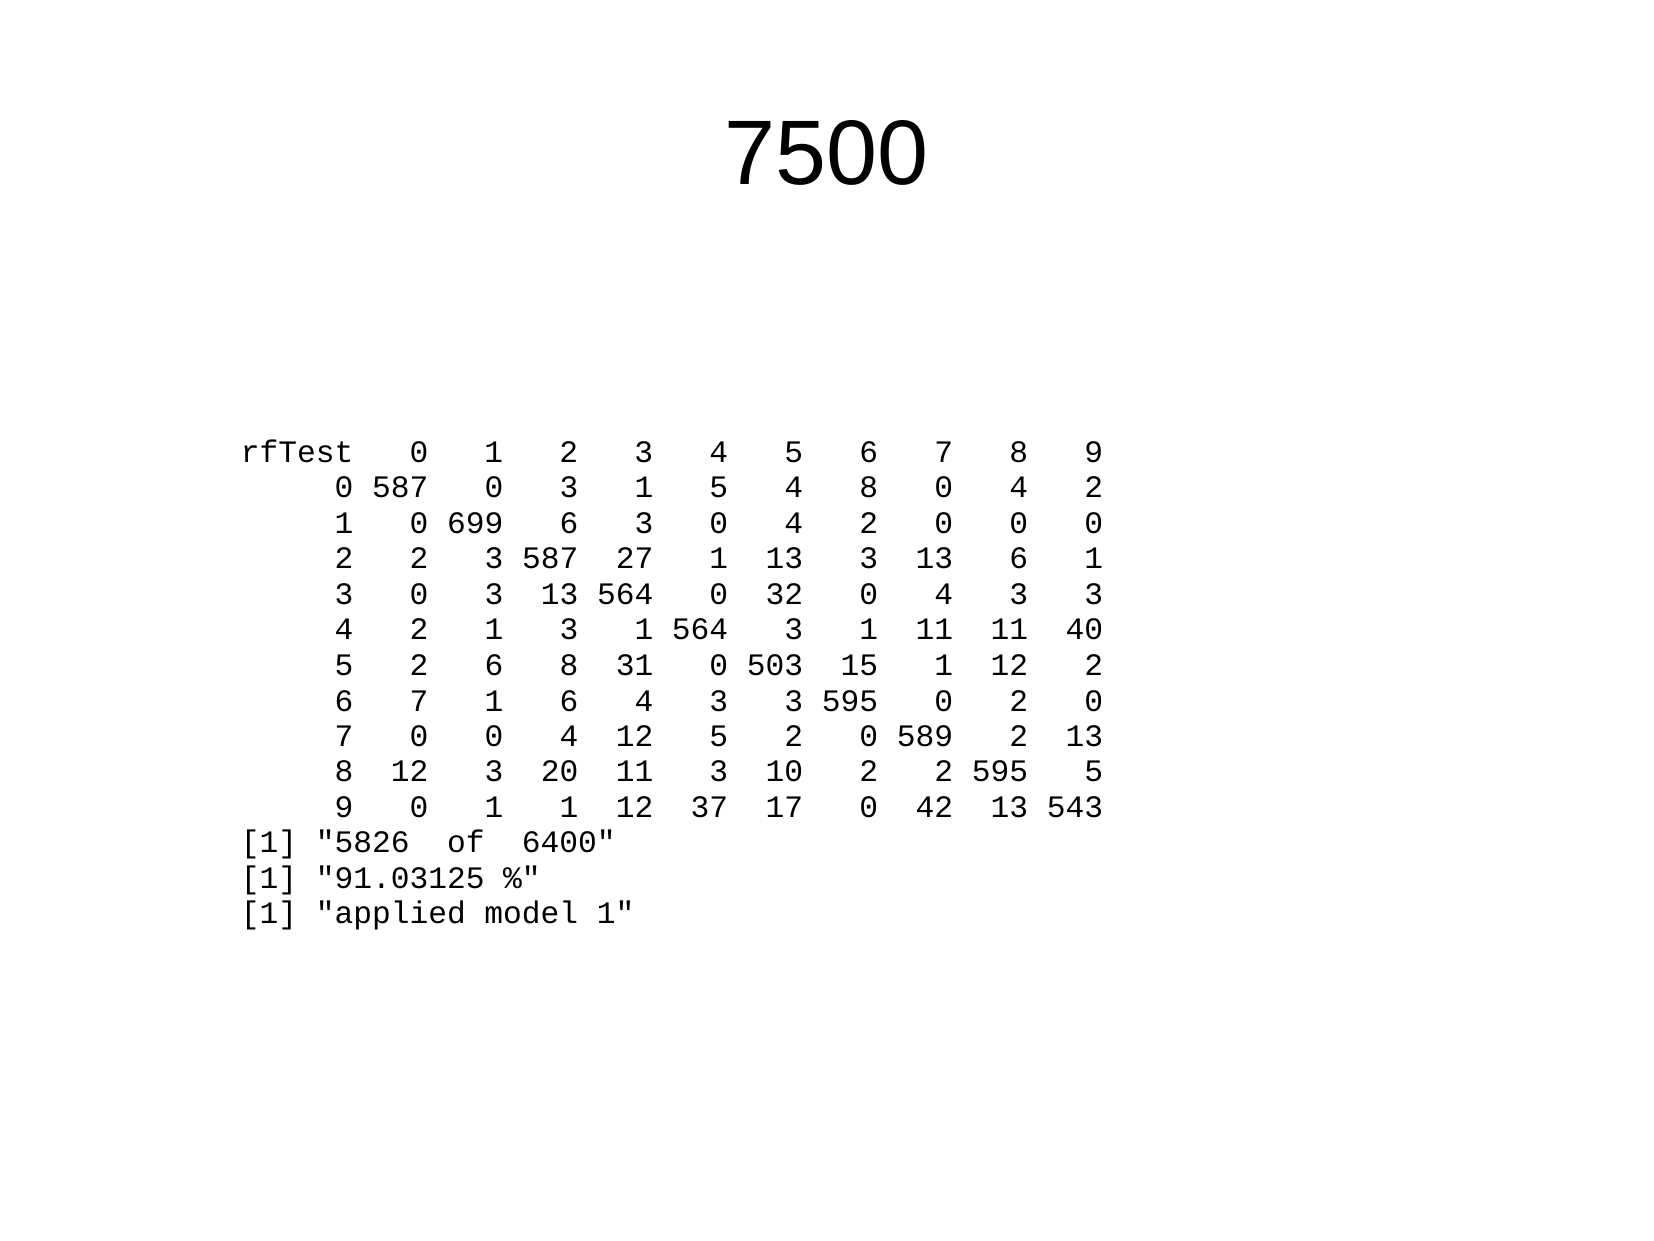

# 7500
rfTest 0 1 2 3 4 5 6 7 8 9
 0 587 0 3 1 5 4 8 0 4 2
 1 0 699 6 3 0 4 2 0 0 0
 2 2 3 587 27 1 13 3 13 6 1
 3 0 3 13 564 0 32 0 4 3 3
 4 2 1 3 1 564 3 1 11 11 40
 5 2 6 8 31 0 503 15 1 12 2
 6 7 1 6 4 3 3 595 0 2 0
 7 0 0 4 12 5 2 0 589 2 13
 8 12 3 20 11 3 10 2 2 595 5
 9 0 1 1 12 37 17 0 42 13 543
[1] "5826 of 6400"
[1] "91.03125 %"
[1] "applied model 1"